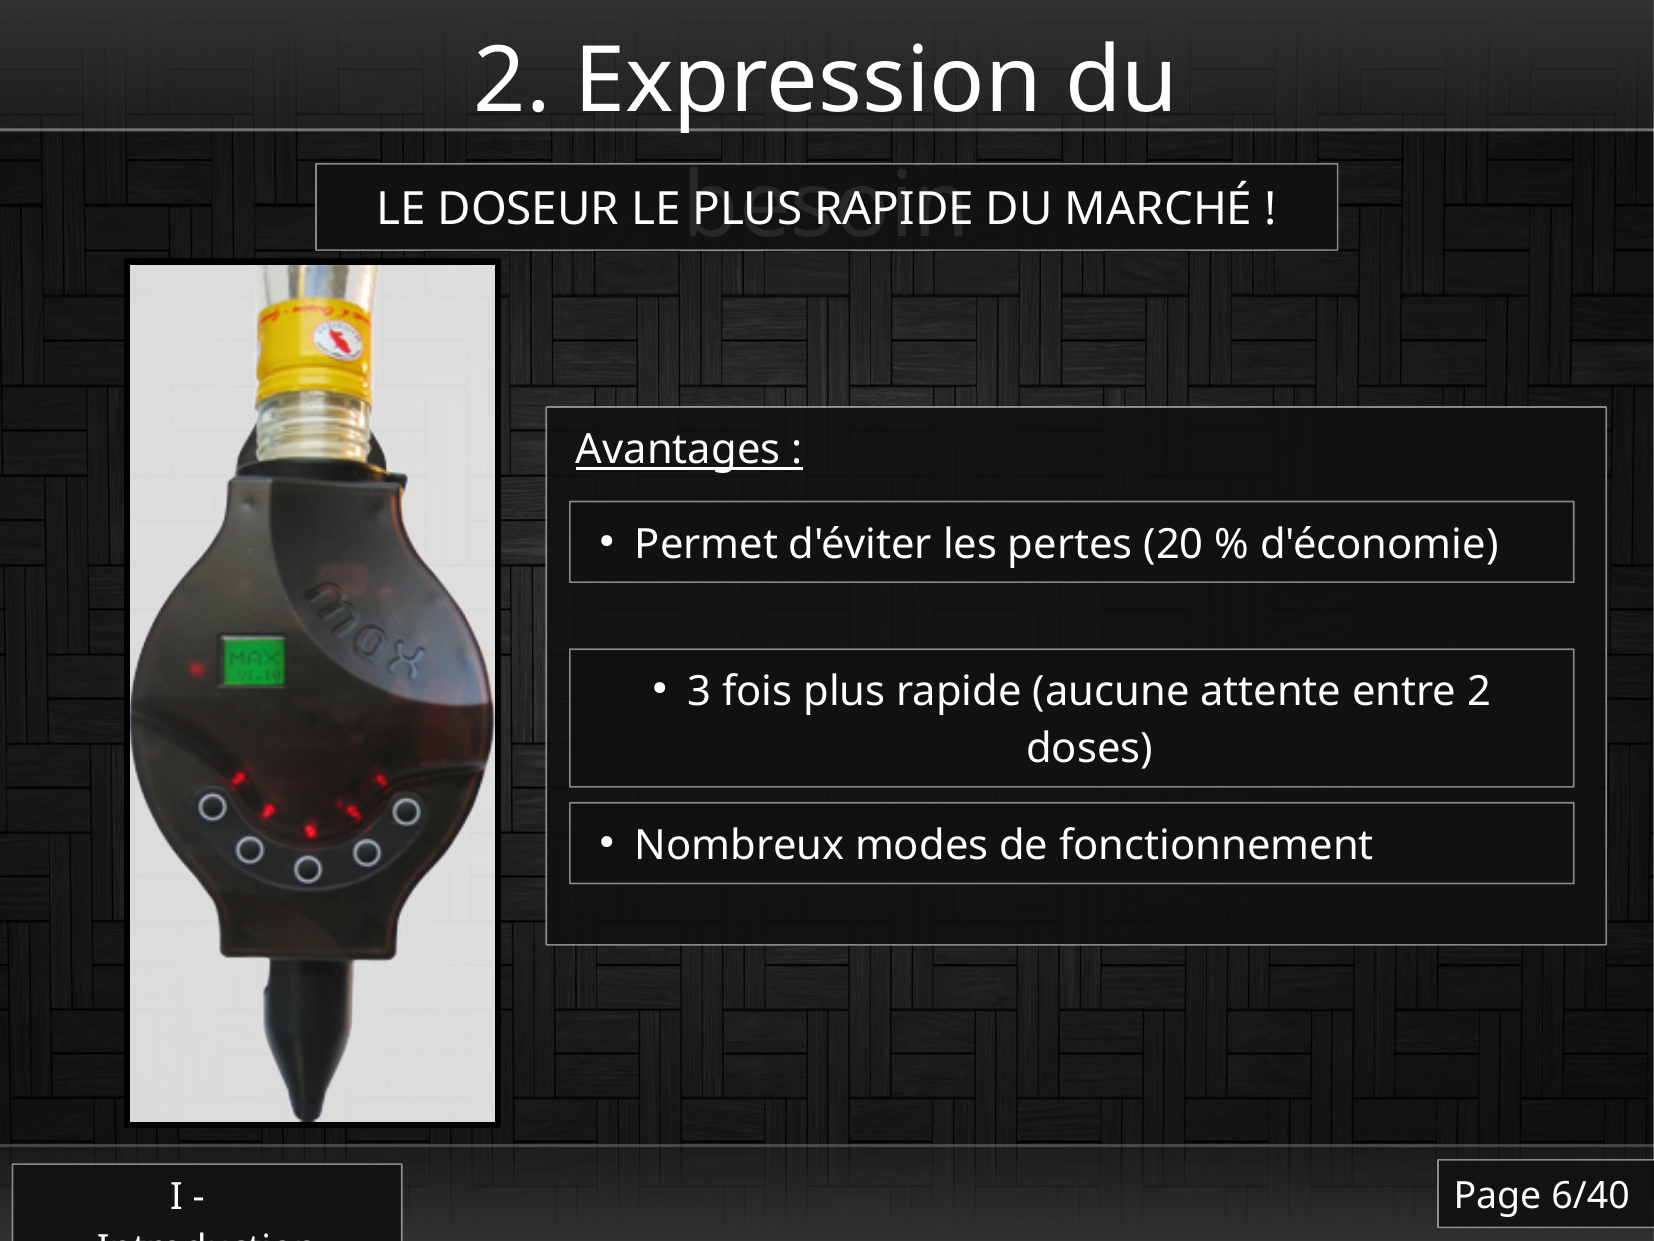

2. Expression du besoin
LE DOSEUR LE PLUS RAPIDE DU MARCHÉ !
Avantages :
Permet d'éviter les pertes (20 % d'économie)
3 fois plus rapide (aucune attente entre 2 doses)
Nombreux modes de fonctionnement
I -	Introduction